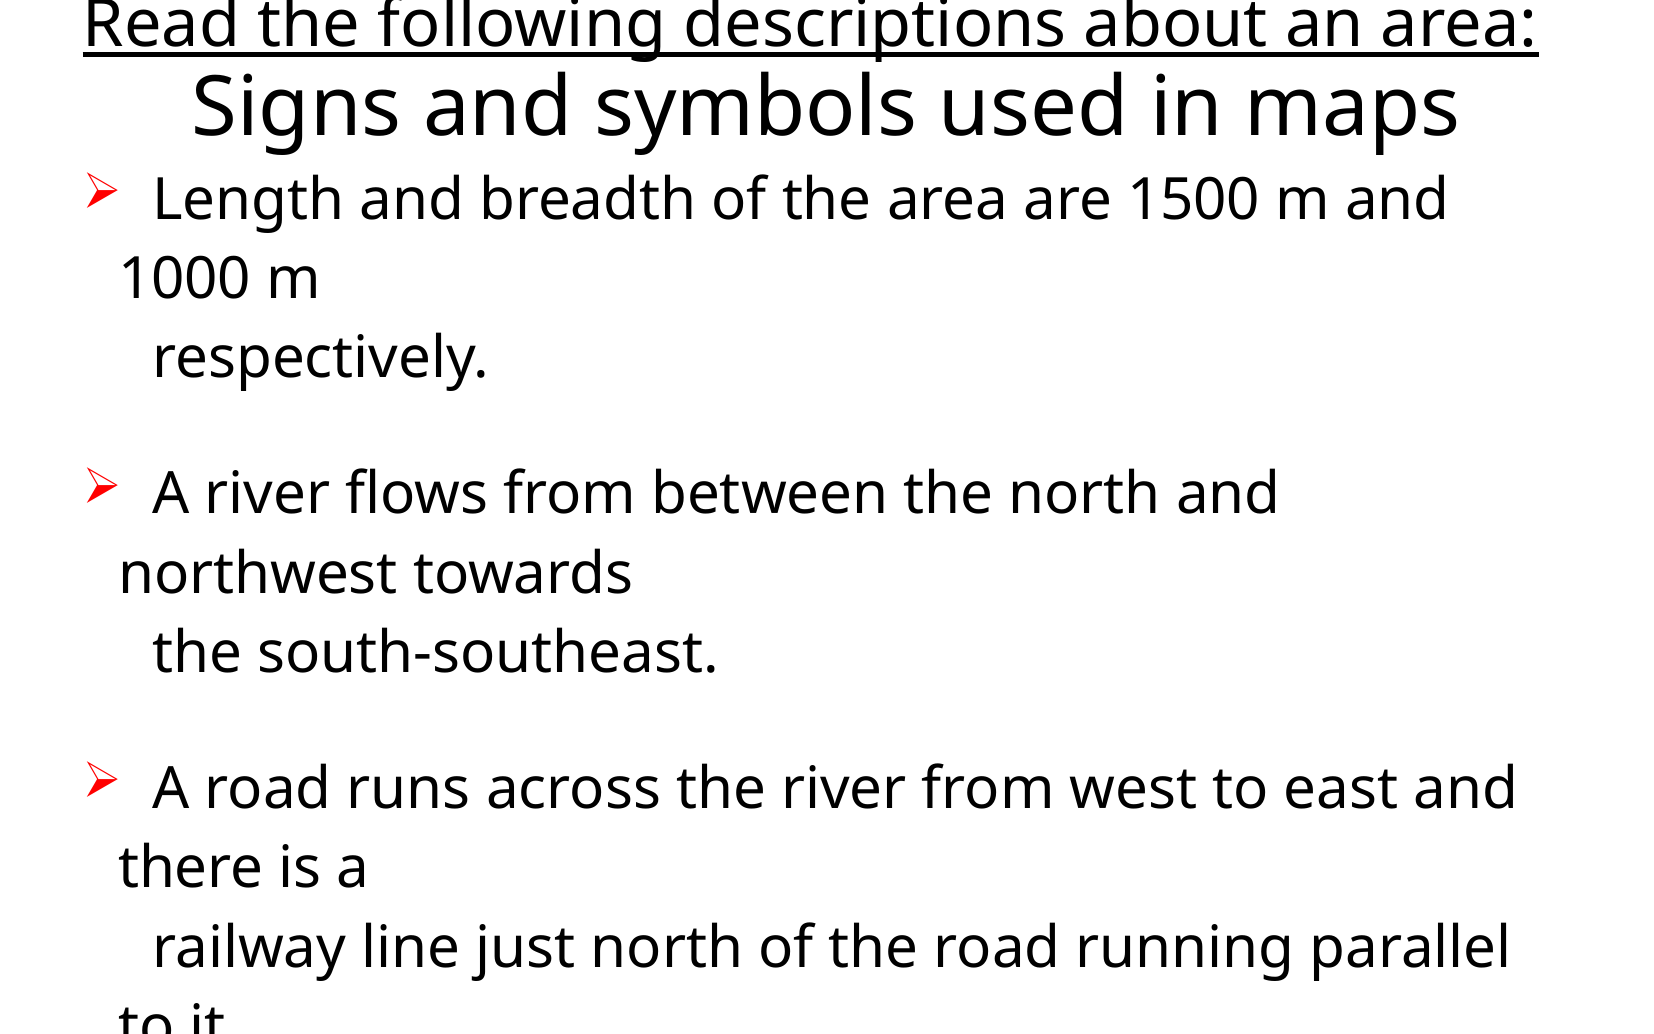

Read the following descriptions about an area:
 Length and breadth of the area are 1500 m and 1000 m
 respectively.
 A river flows from between the north and northwest towards
 the south-southeast.
 A road runs across the river from west to east and there is a
 railway line just north of the road running parallel to it.
# Signs and symbols used in maps